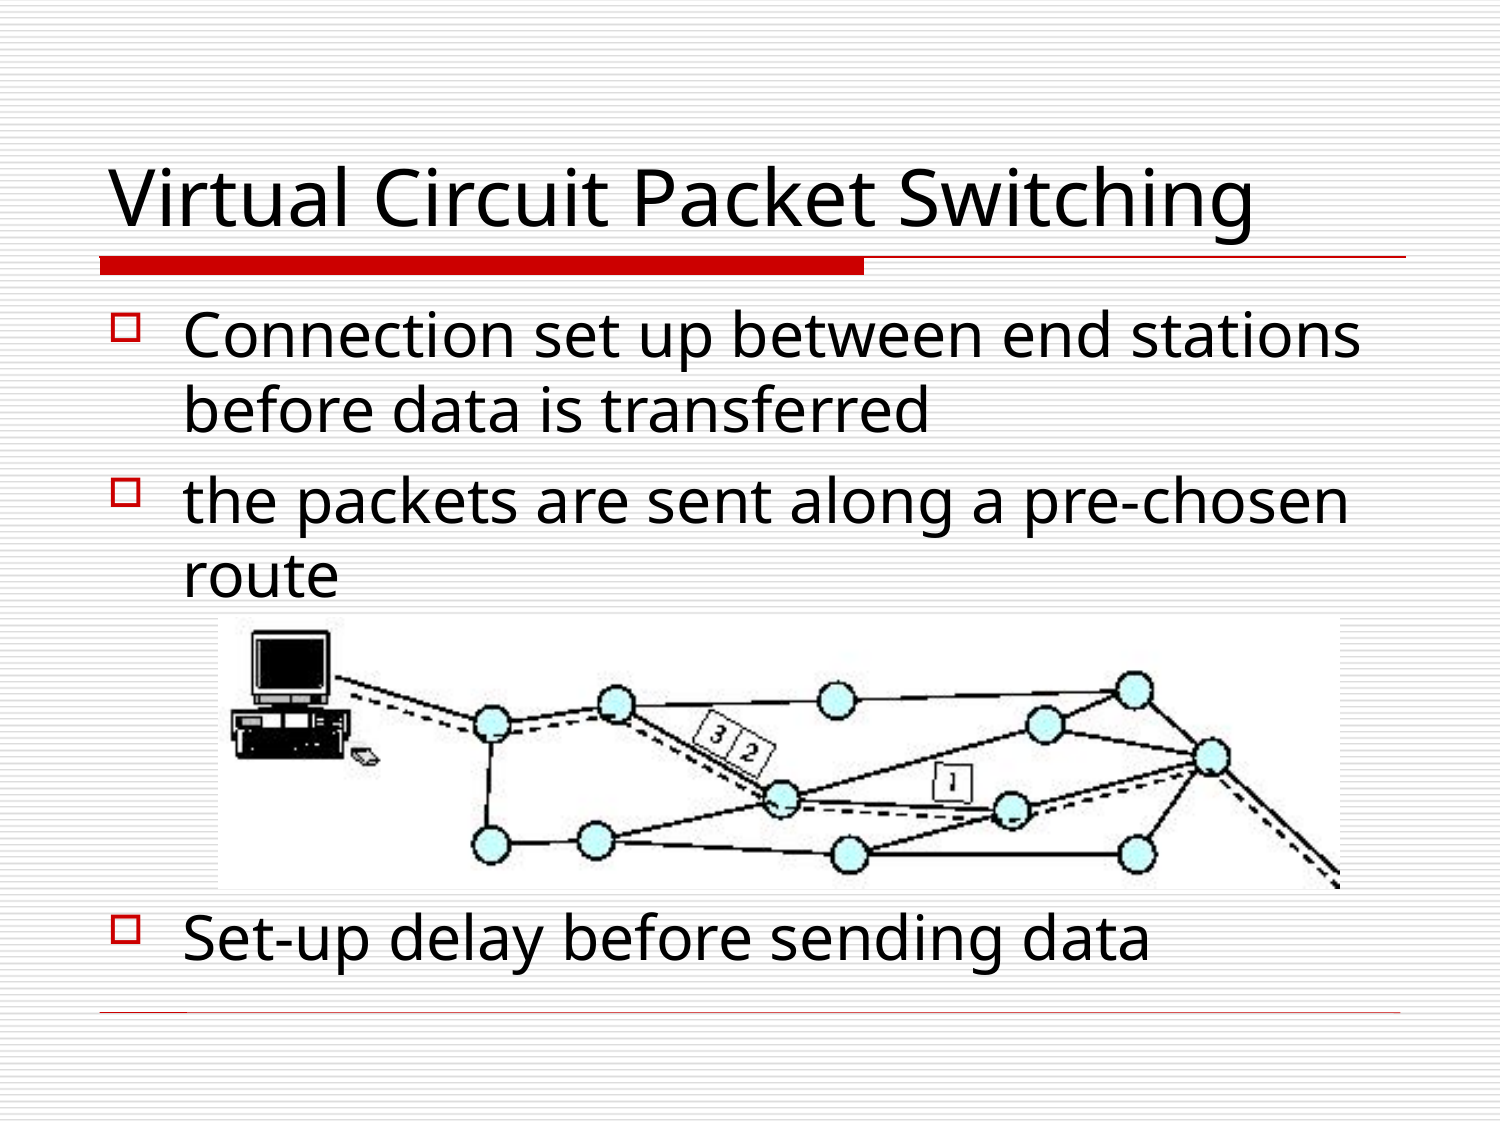

# Virtual Circuit Packet Switching
Connection set up between end stations before data is transferred
the packets are sent along a pre-chosen route
Set-up delay before sending data